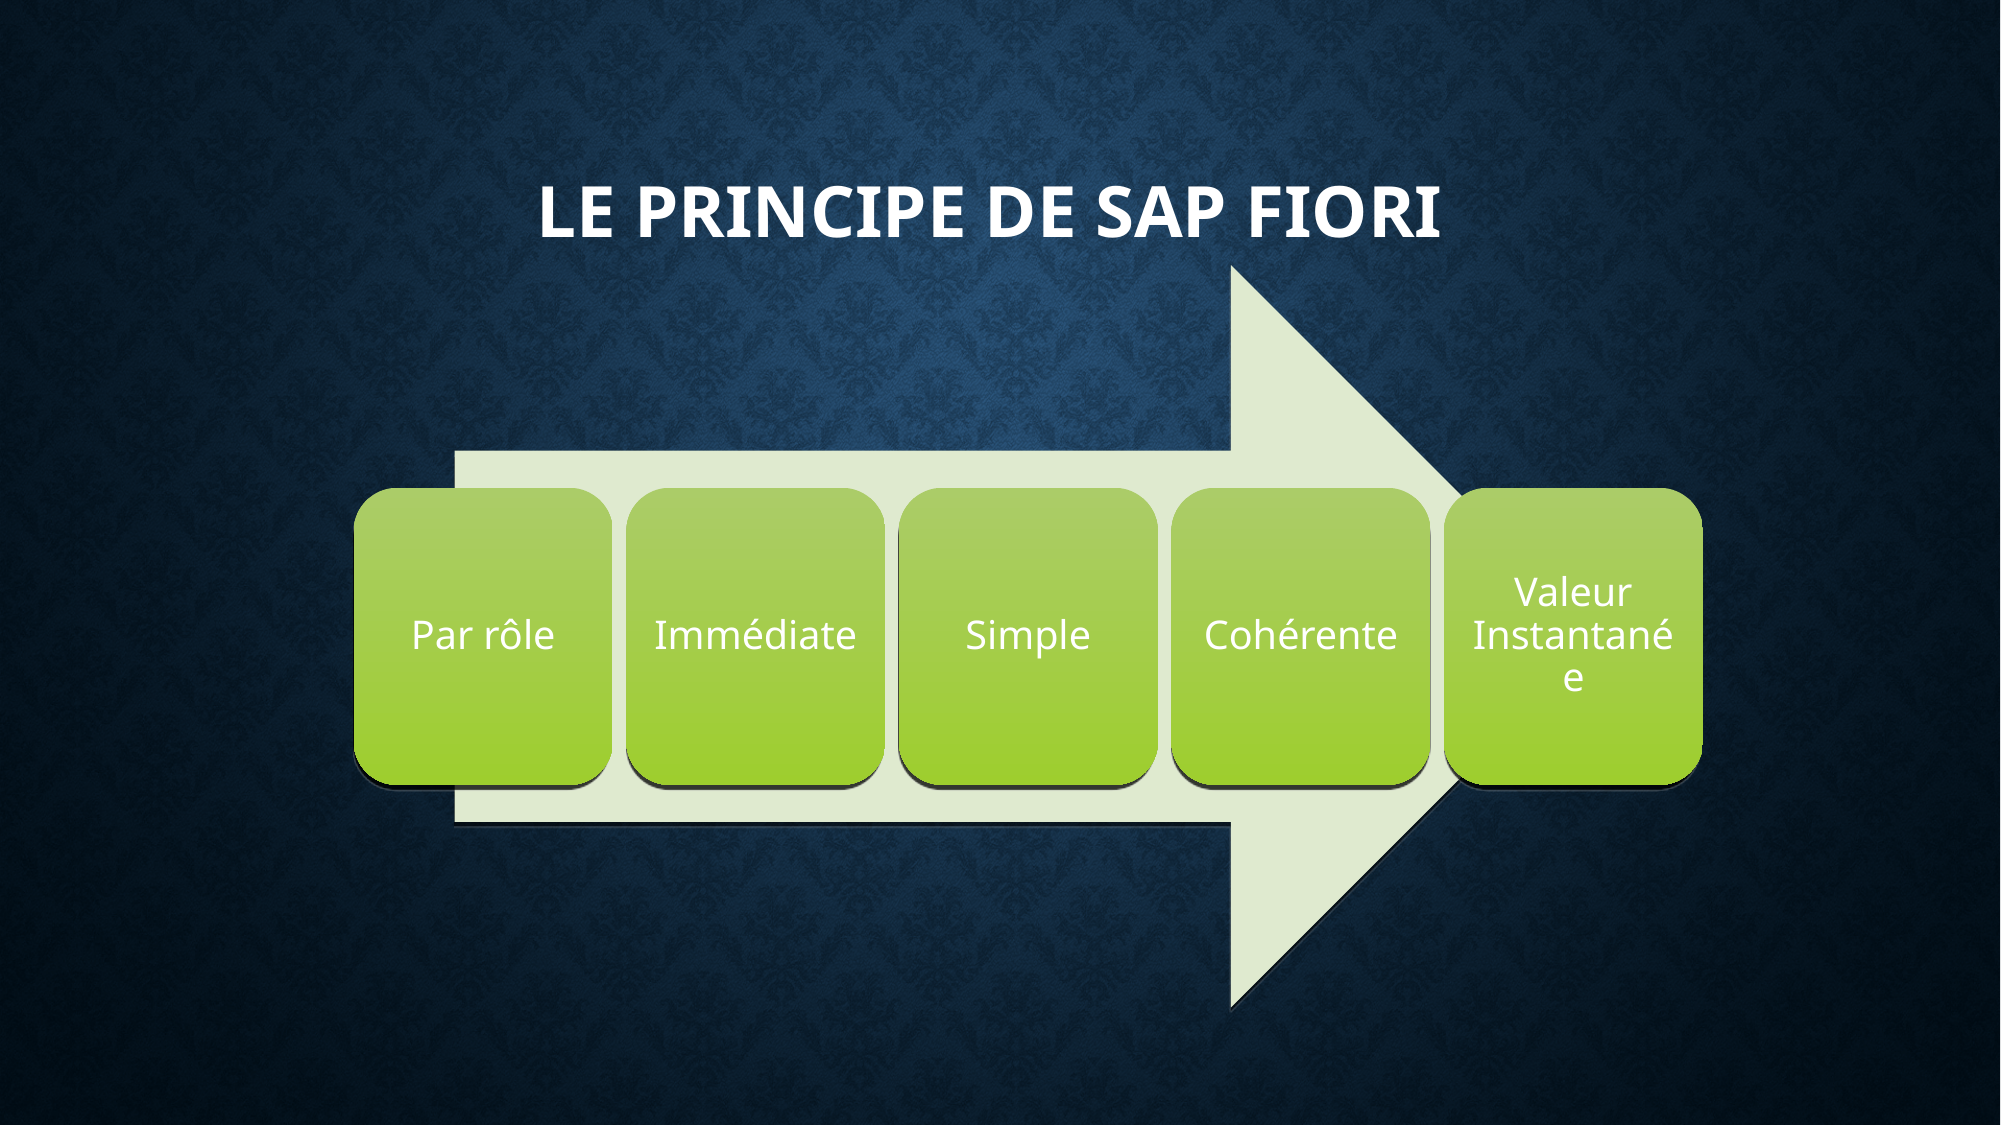

# Le principe de SAP FIORI
Par rôle
Immédiate
Simple
Cohérente
Valeur Instantanée